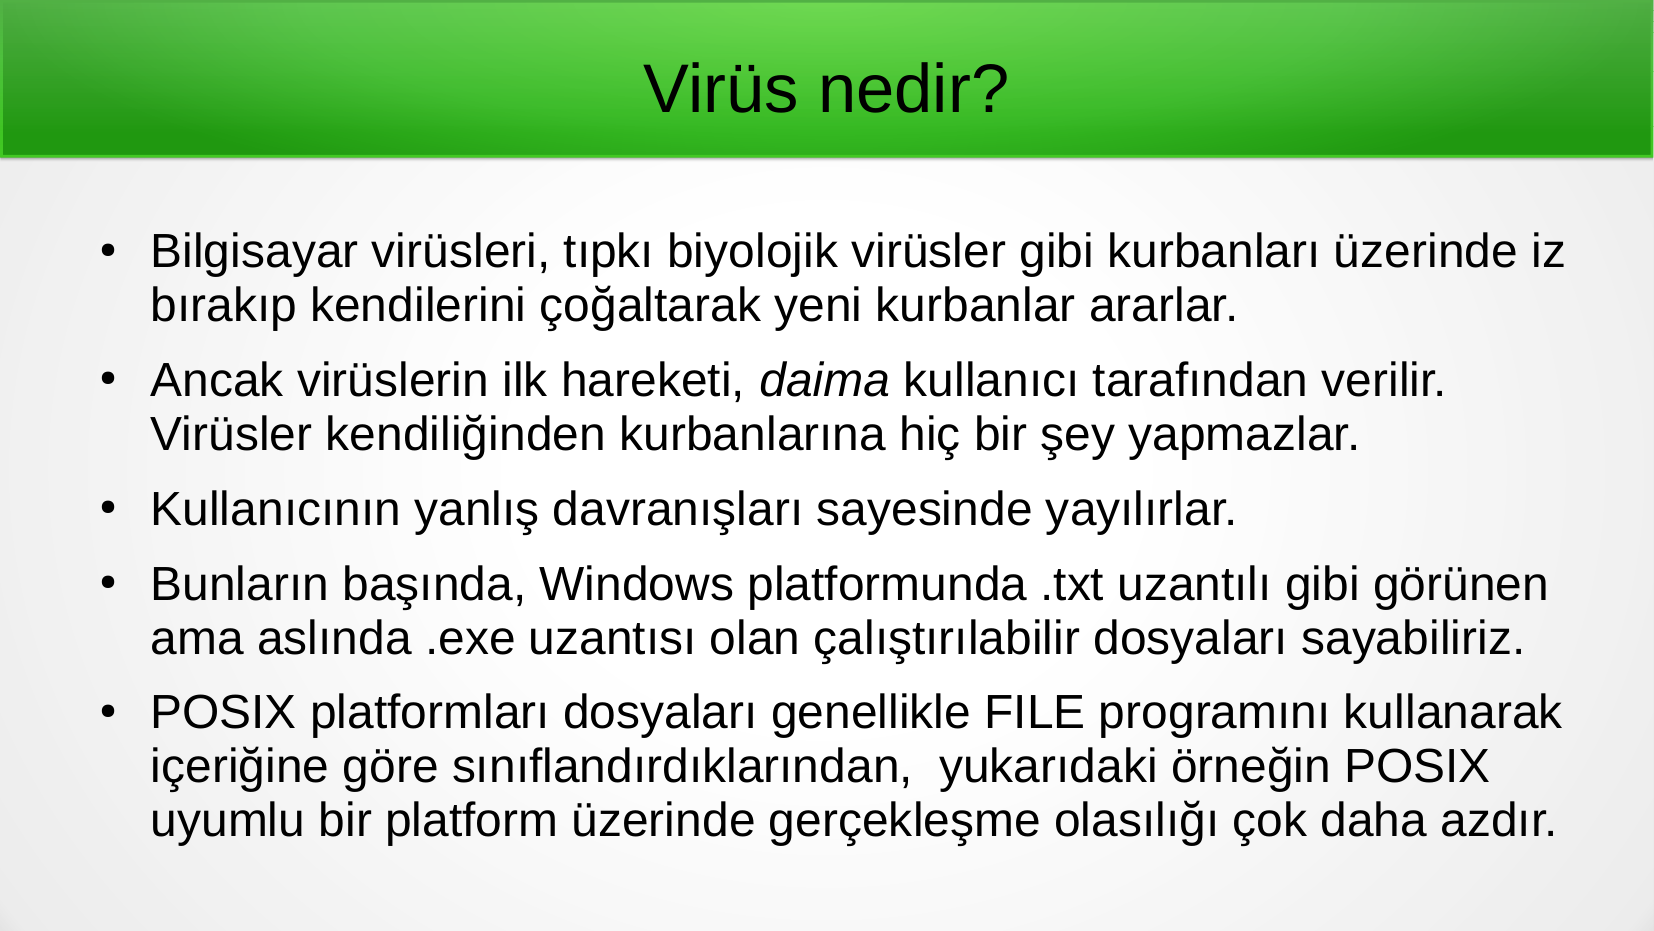

# Virüs nedir?
Bilgisayar virüsleri, tıpkı biyolojik virüsler gibi kurbanları üzerinde iz bırakıp kendilerini çoğaltarak yeni kurbanlar ararlar.
Ancak virüslerin ilk hareketi, daima kullanıcı tarafından verilir. Virüsler kendiliğinden kurbanlarına hiç bir şey yapmazlar.
Kullanıcının yanlış davranışları sayesinde yayılırlar.
Bunların başında, Windows platformunda .txt uzantılı gibi görünen ama aslında .exe uzantısı olan çalıştırılabilir dosyaları sayabiliriz.
POSIX platformları dosyaları genellikle FILE programını kullanarak içeriğine göre sınıflandırdıklarından, yukarıdaki örneğin POSIX uyumlu bir platform üzerinde gerçekleşme olasılığı çok daha azdır.